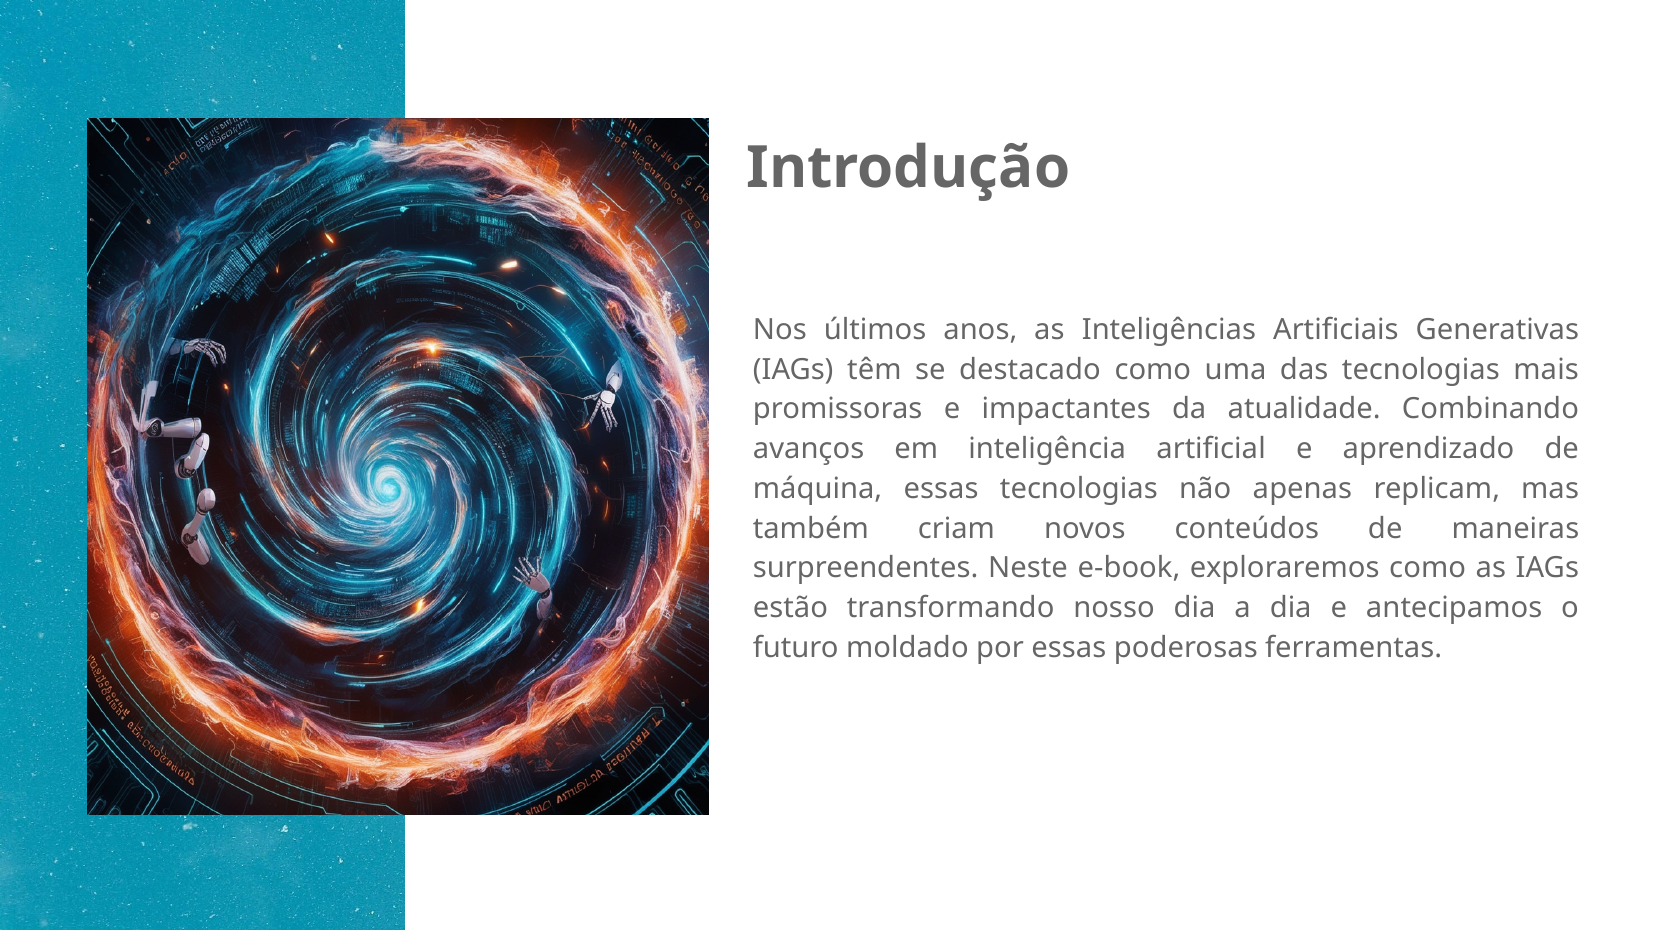

Introdução
Nos últimos anos, as Inteligências Artificiais Generativas (IAGs) têm se destacado como uma das tecnologias mais promissoras e impactantes da atualidade. Combinando avanços em inteligência artificial e aprendizado de máquina, essas tecnologias não apenas replicam, mas também criam novos conteúdos de maneiras surpreendentes. Neste e-book, exploraremos como as IAGs estão transformando nosso dia a dia e antecipamos o futuro moldado por essas poderosas ferramentas.